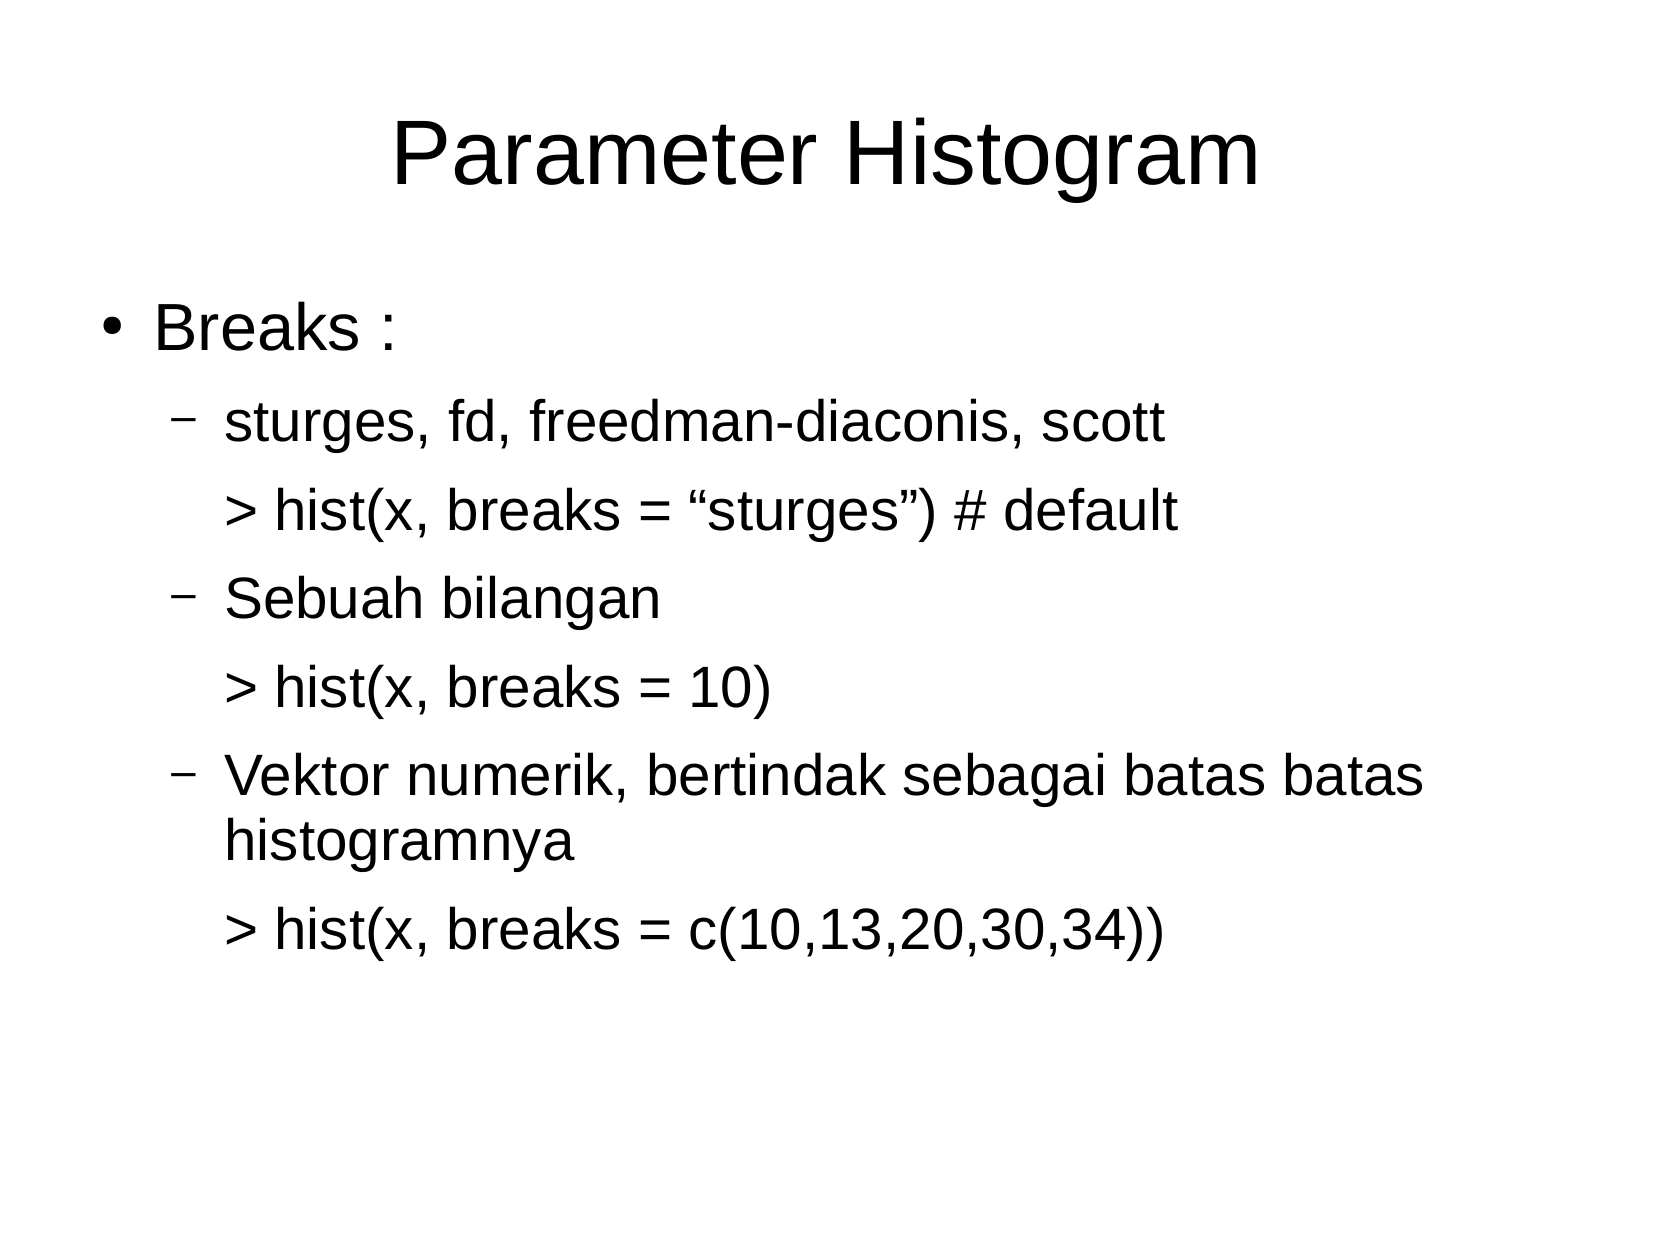

# Parameter Histogram
Breaks :
sturges, fd, freedman-diaconis, scott
> hist(x, breaks = “sturges”) # default
Sebuah bilangan
> hist(x, breaks = 10)
Vektor numerik, bertindak sebagai batas batas histogramnya
> hist(x, breaks = c(10,13,20,30,34))